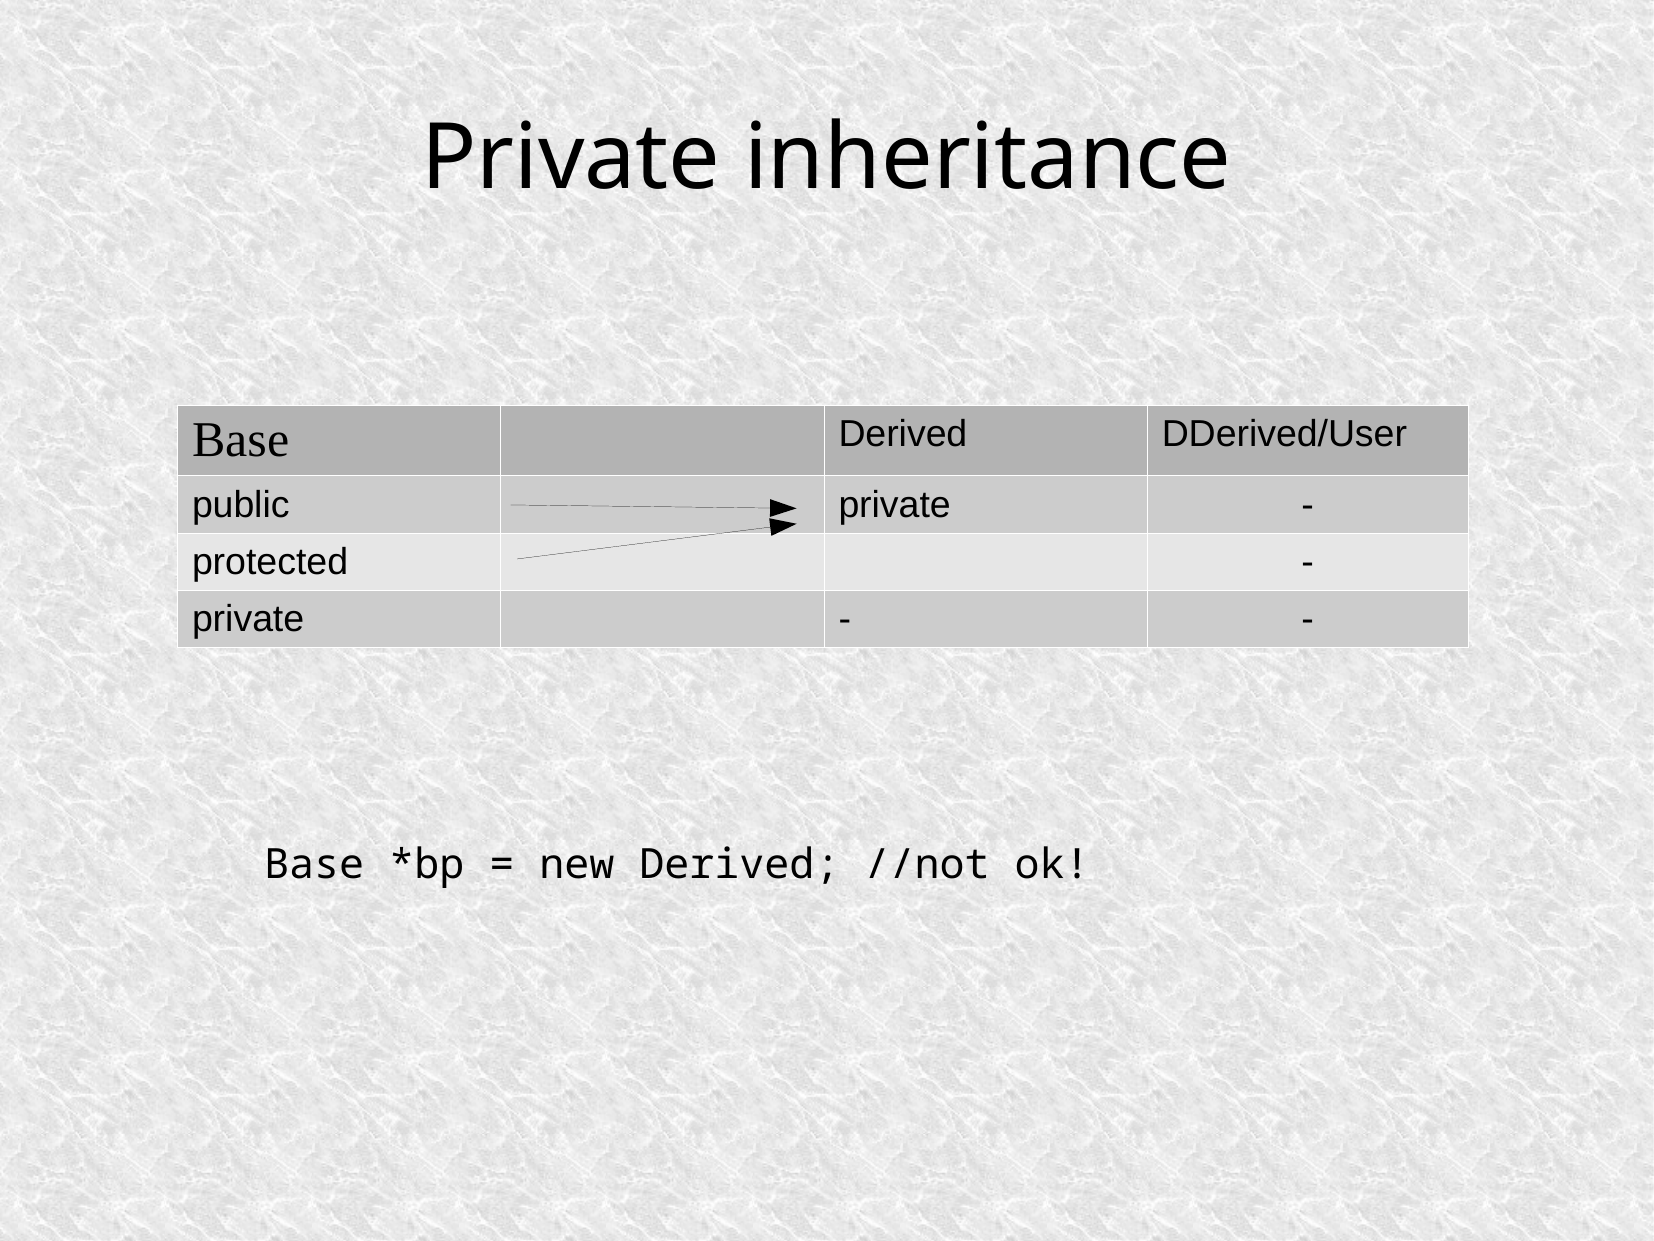

# Private inheritance
| Base | | Derived | DDerived/User |
| --- | --- | --- | --- |
| public | | private | - |
| protected | | | - |
| private | | - | - |
Base *bp = new Derived; //not ok!